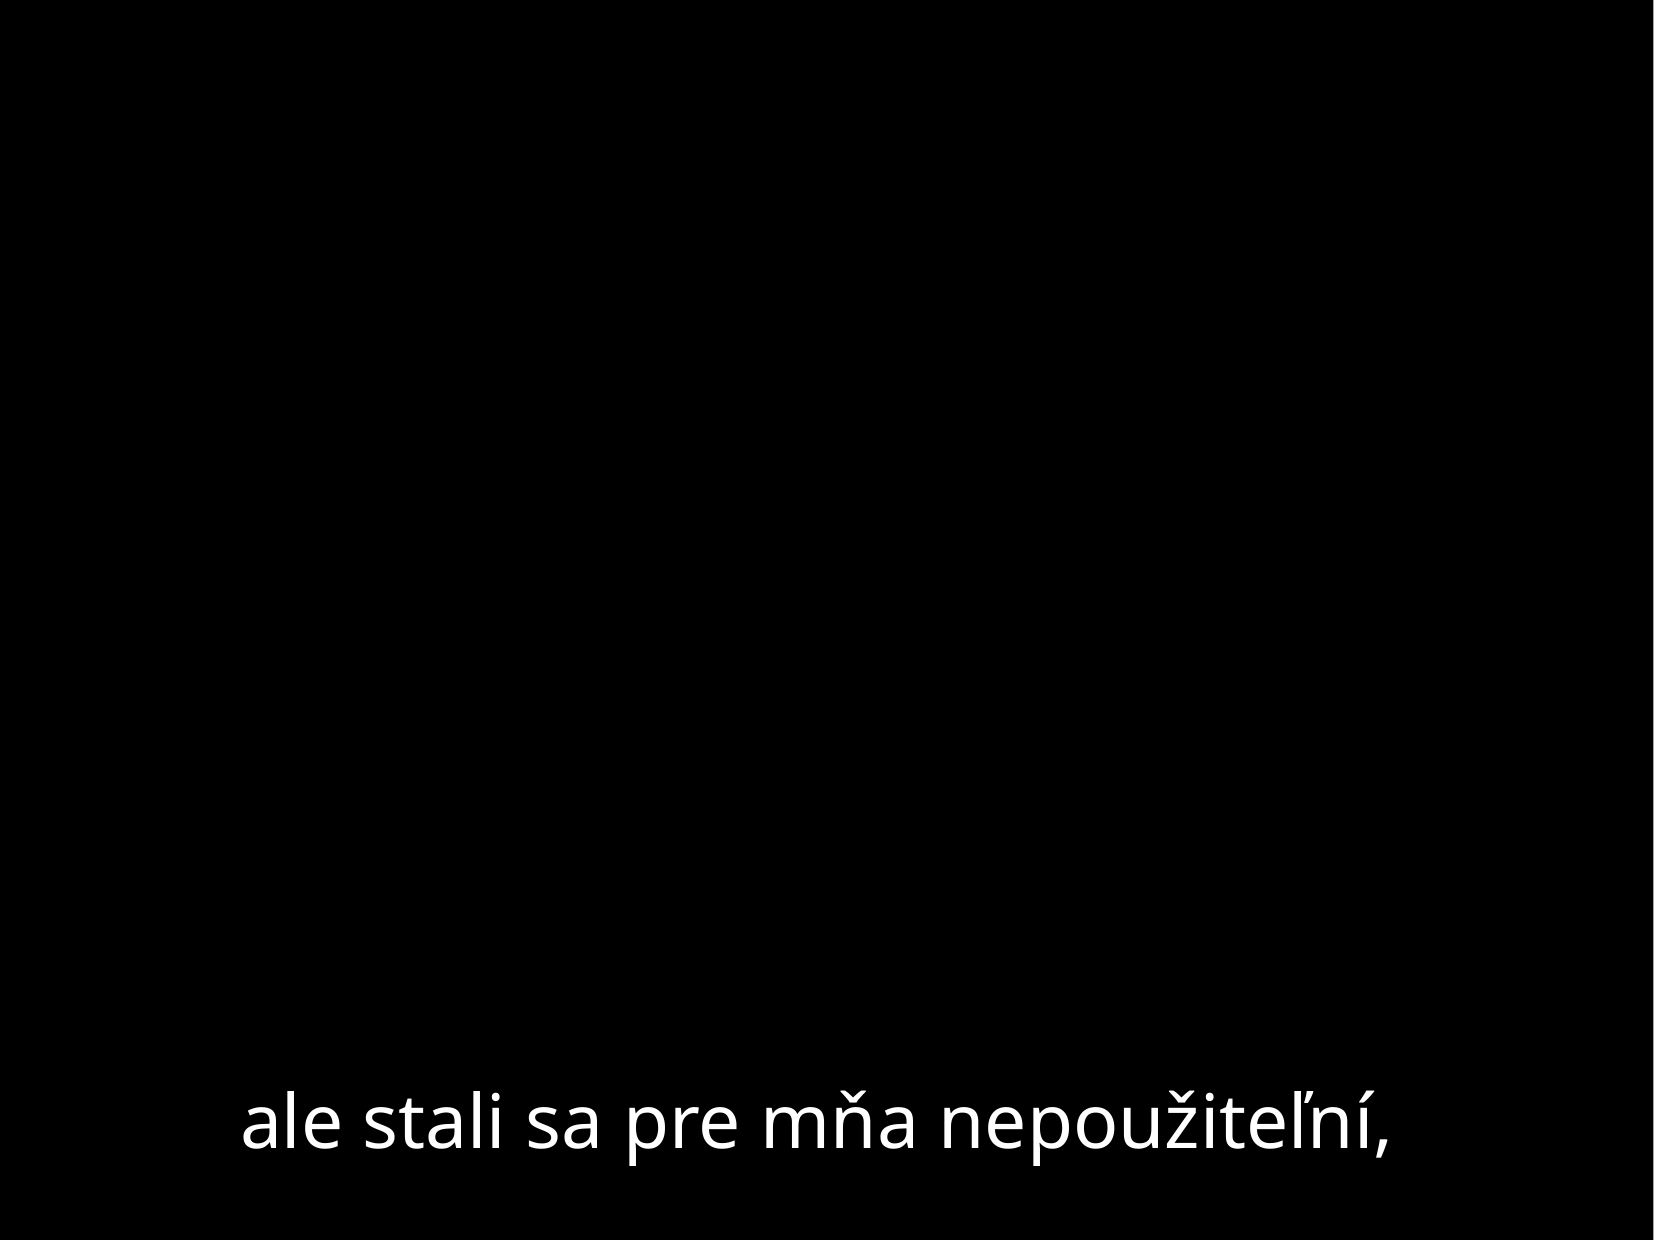

# ale stali sa pre mňa nepoužiteľní,